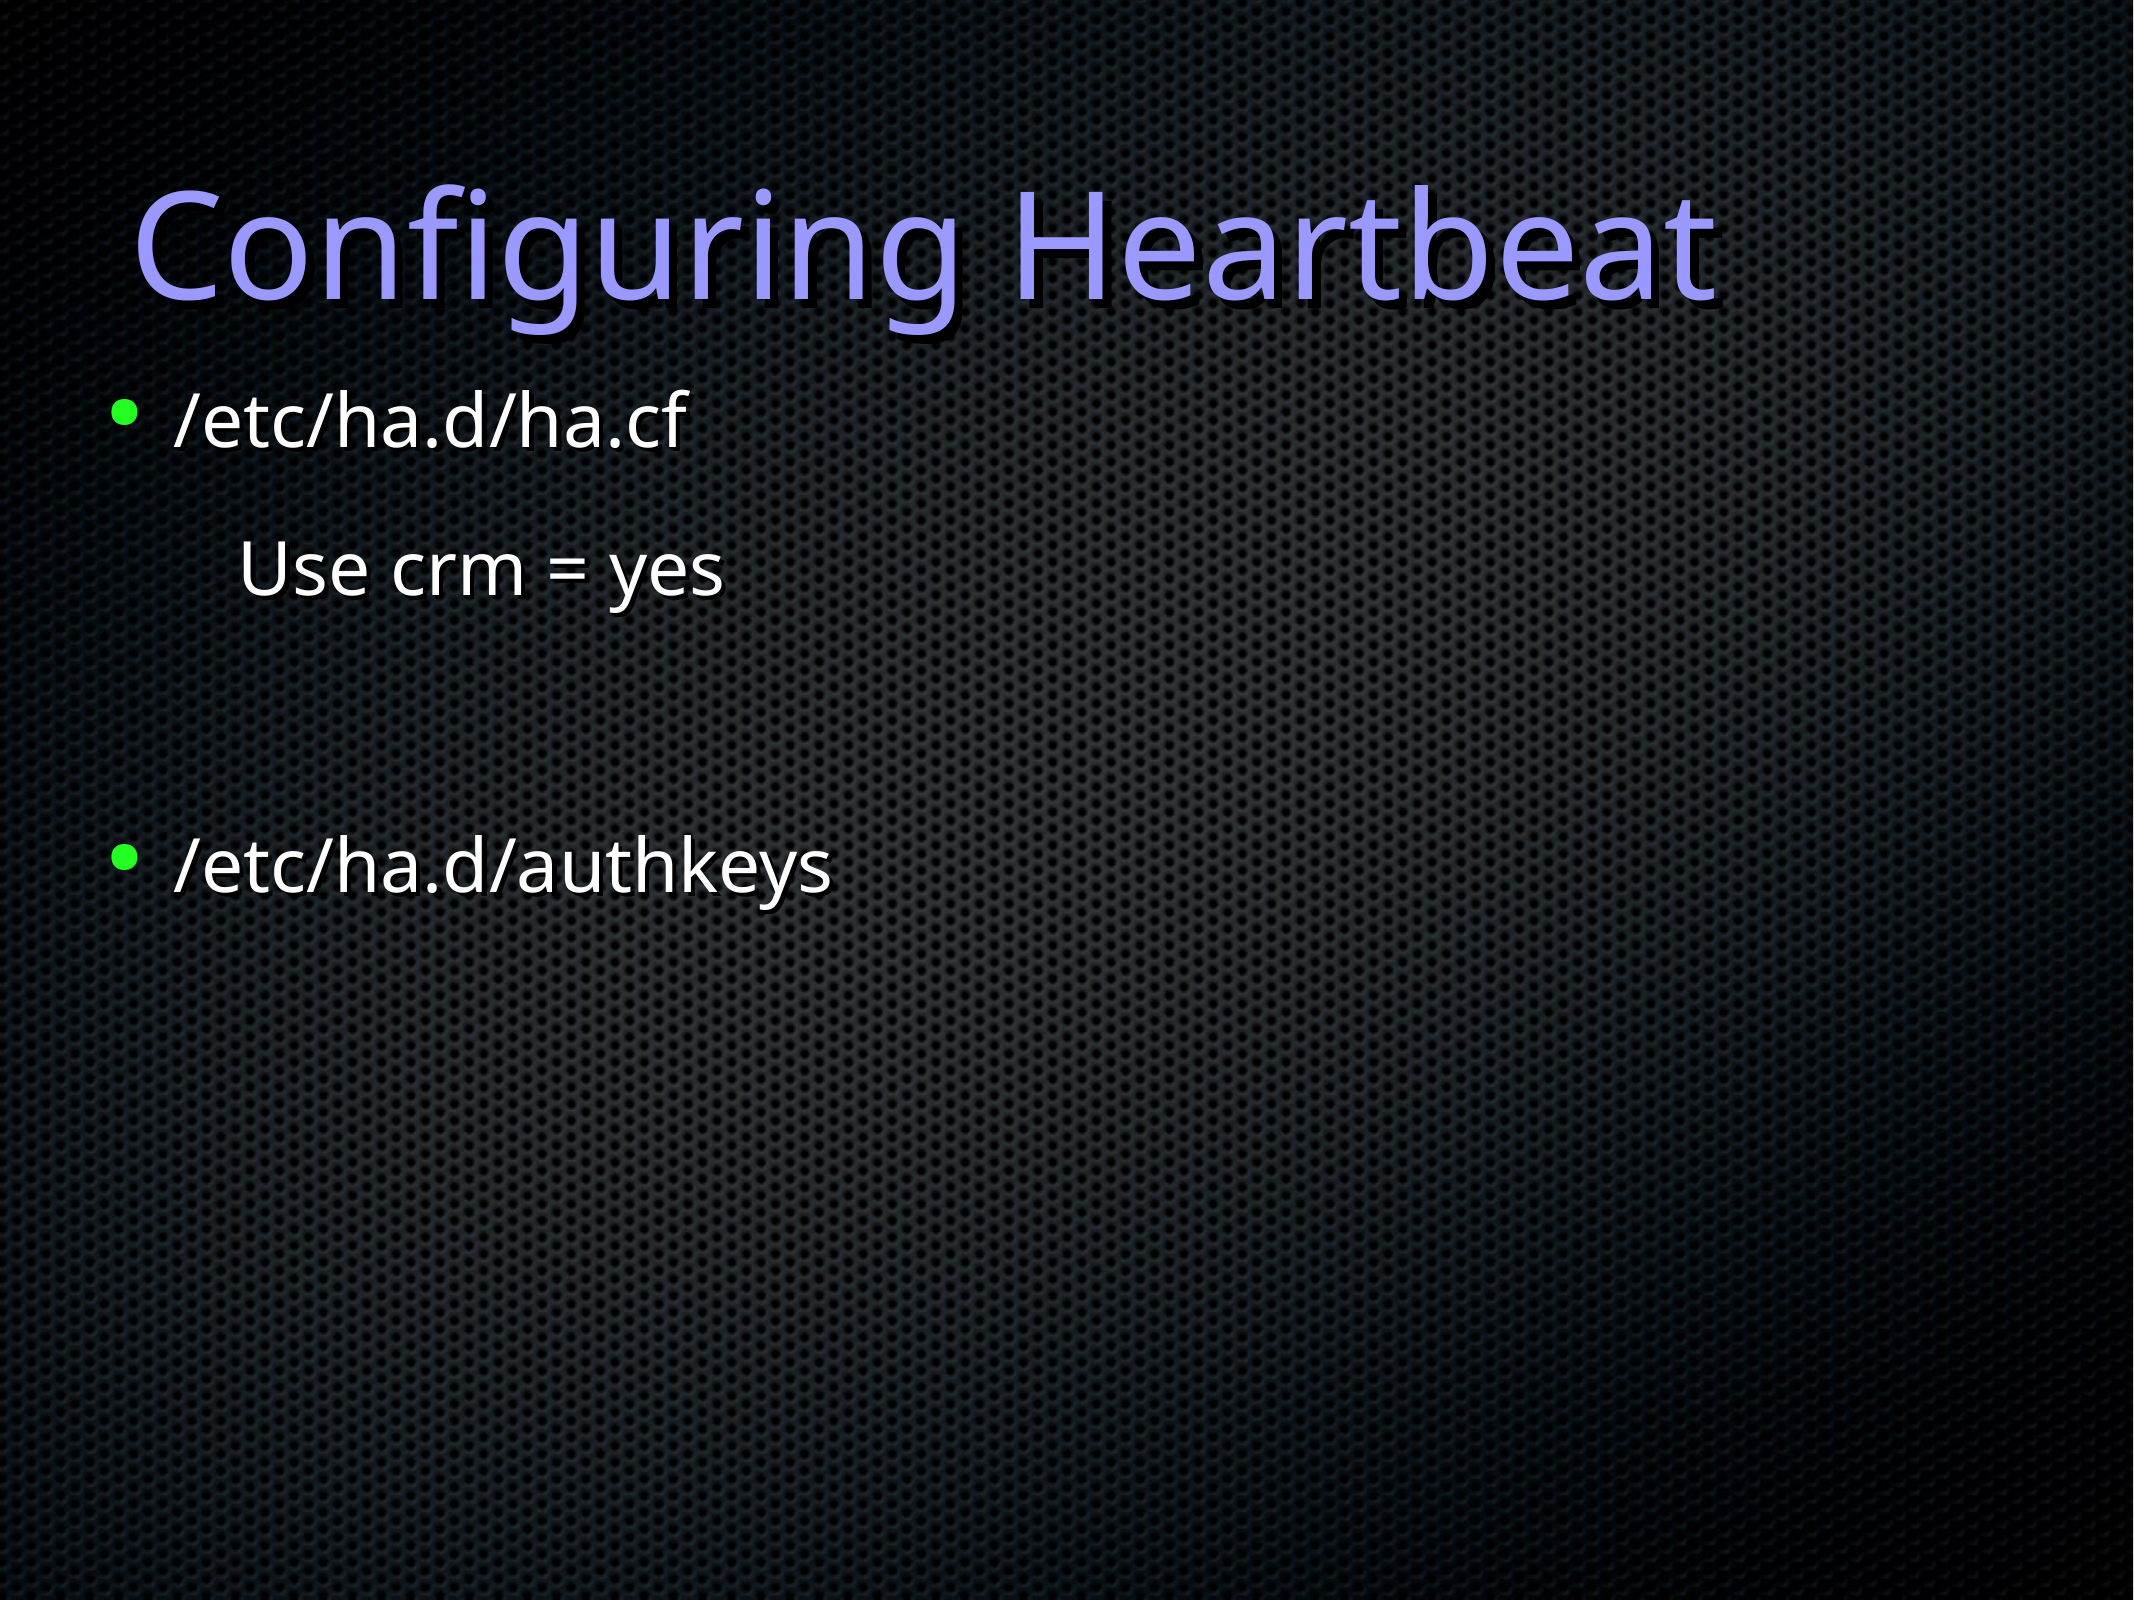

# Configuring Heartbeat
/etc/ha.d/ha.cf
Use crm = yes
/etc/ha.d/authkeys